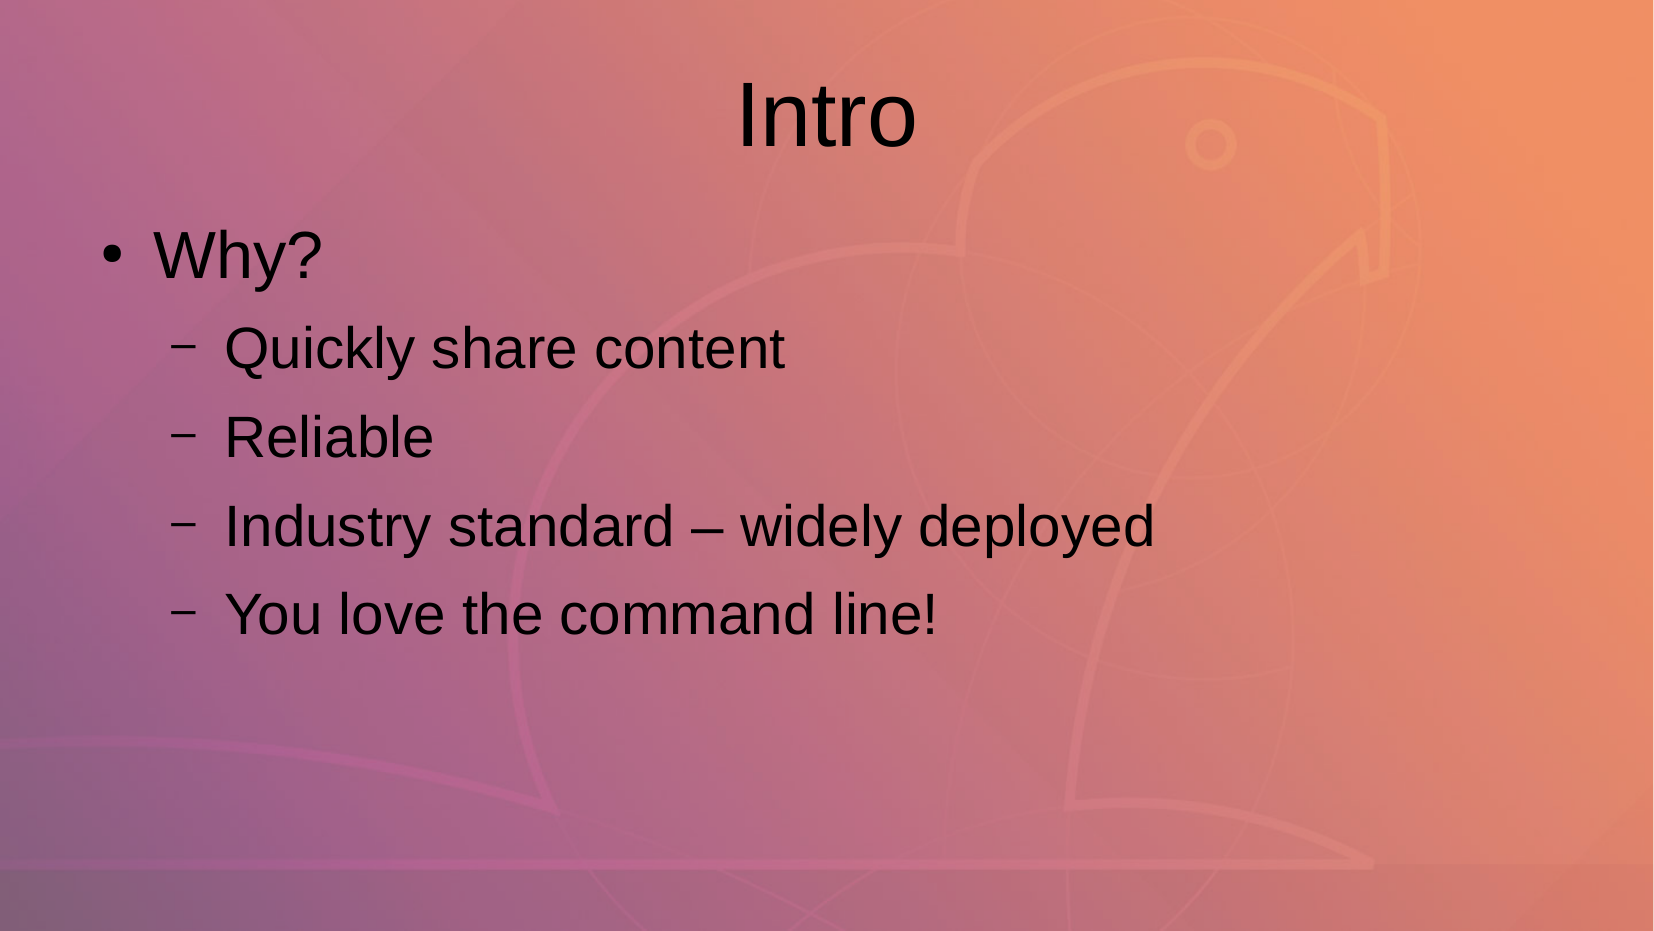

# Intro
Why?
Quickly share content
Reliable
Industry standard – widely deployed
You love the command line!